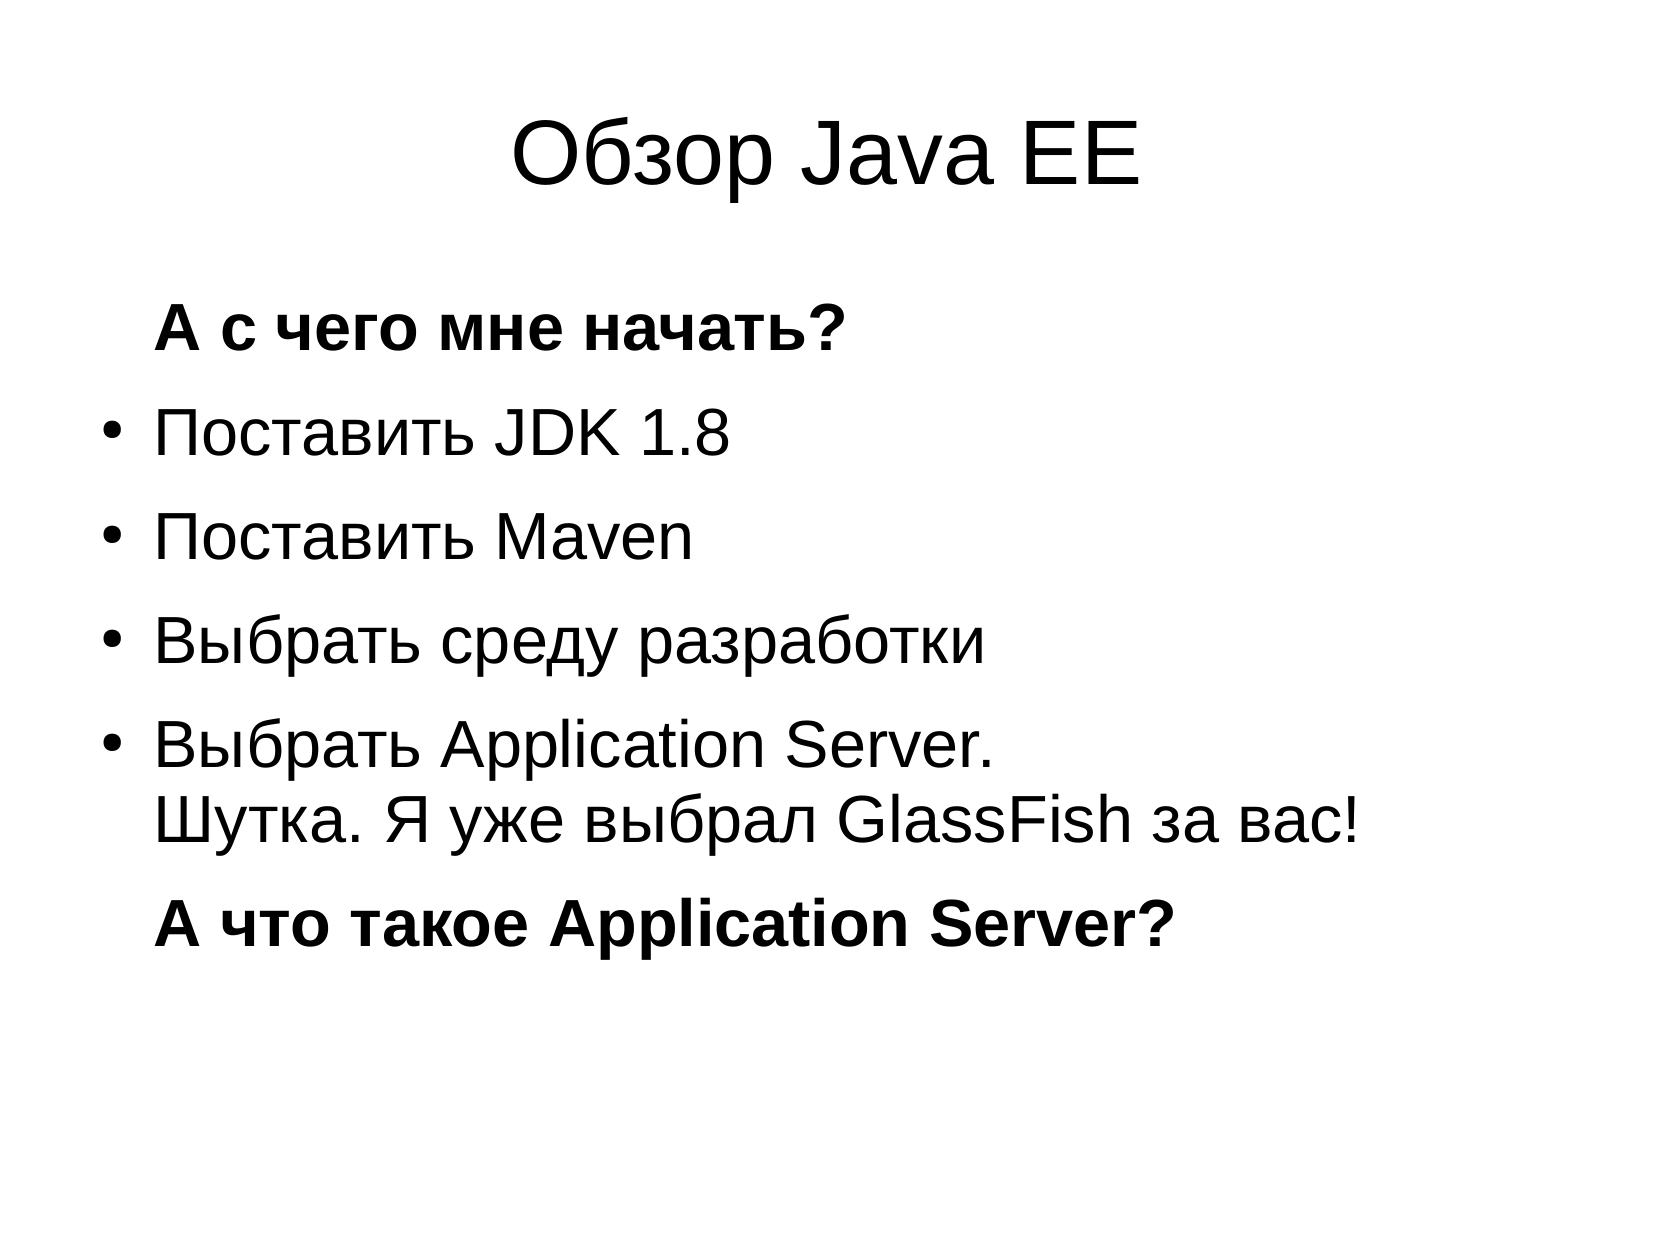

# Обзор Java EE
А с чего мне начать?
Поставить JDK 1.8
Поставить Maven
Выбрать среду разработки
Выбрать Application Server.
Шутка. Я уже выбрал GlassFish за вас!
А что такое Application Server?